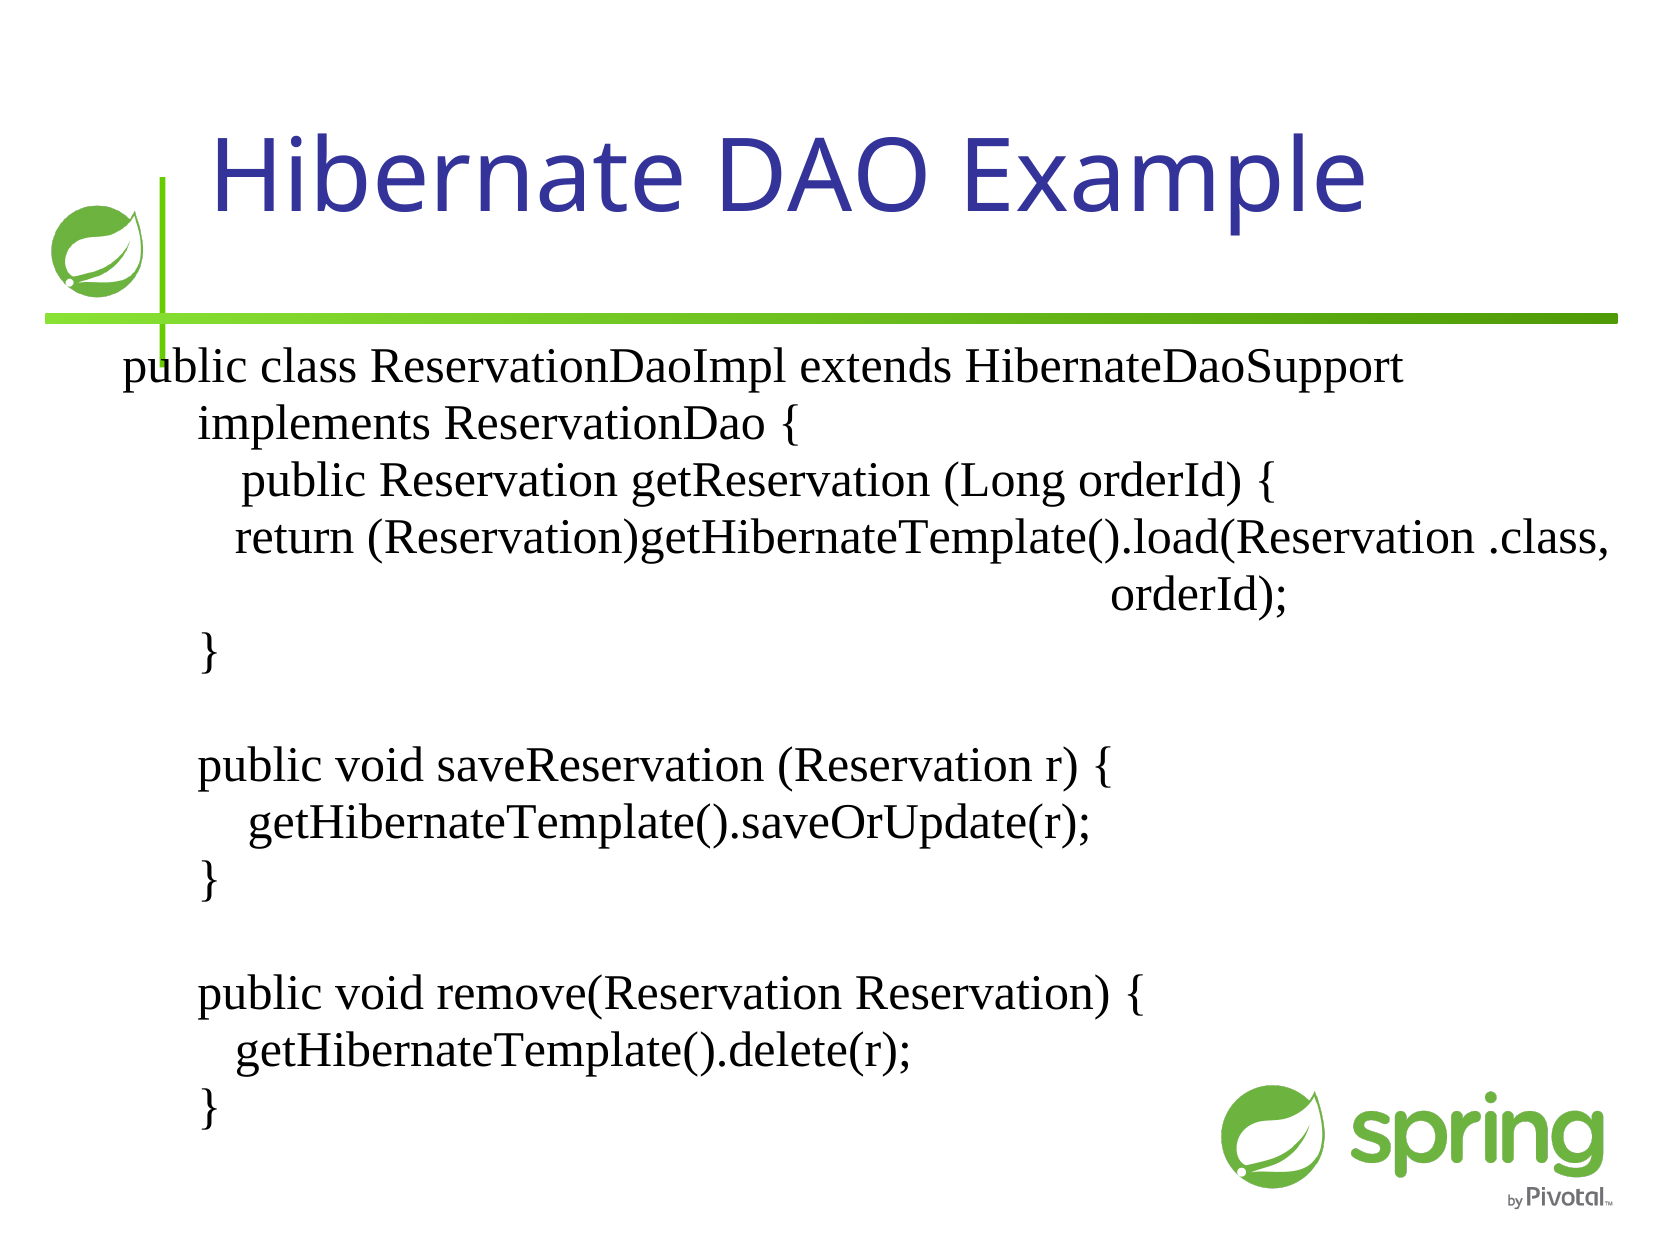

# Hibernate DAO Example
public class ReservationDaoImpl extends HibernateDaoSupport
 implements ReservationDao {
	public Reservation getReservation (Long orderId) {
 return (Reservation)getHibernateTemplate().load(Reservation .class,
 orderId);
 }
 public void saveReservation (Reservation r) {
 getHibernateTemplate().saveOrUpdate(r);
 }
 public void remove(Reservation Reservation) {
 getHibernateTemplate().delete(r);
 }